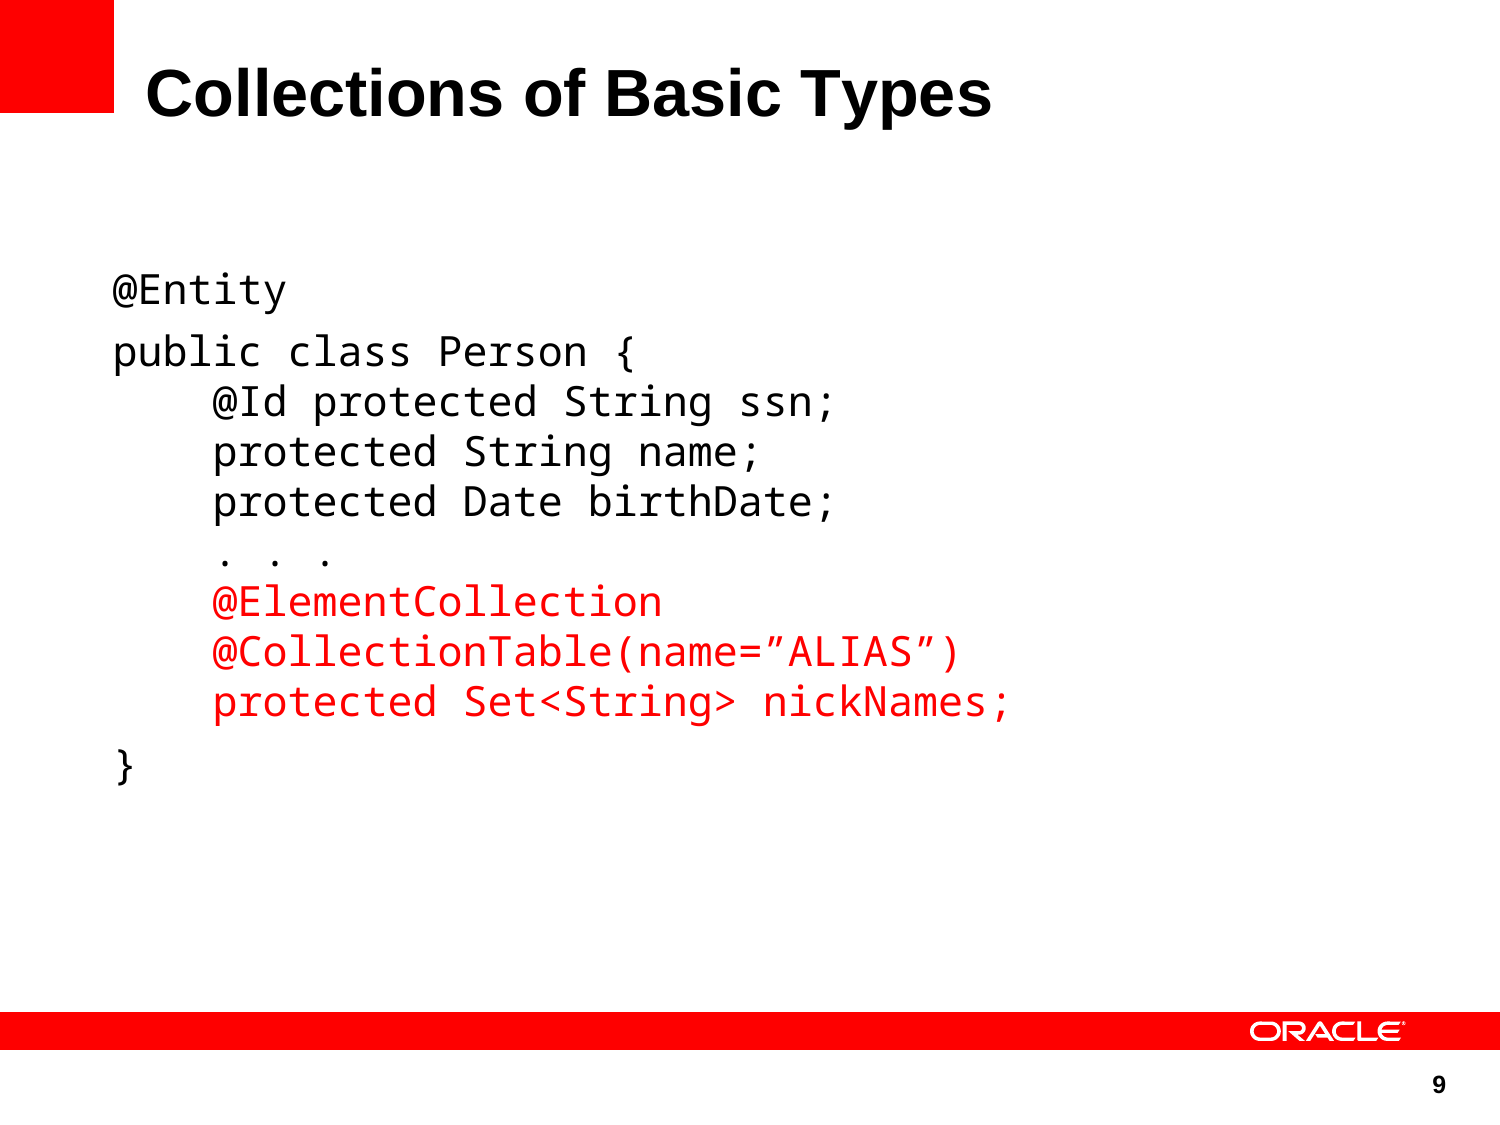

# Collections of Basic Types
@Entity
public class Person {
 @Id protected String ssn;
 protected String name;
 protected Date birthDate;
 . . .
 @ElementCollection
 @CollectionTable(name=”ALIAS”)
 protected Set<String> nickNames;
}